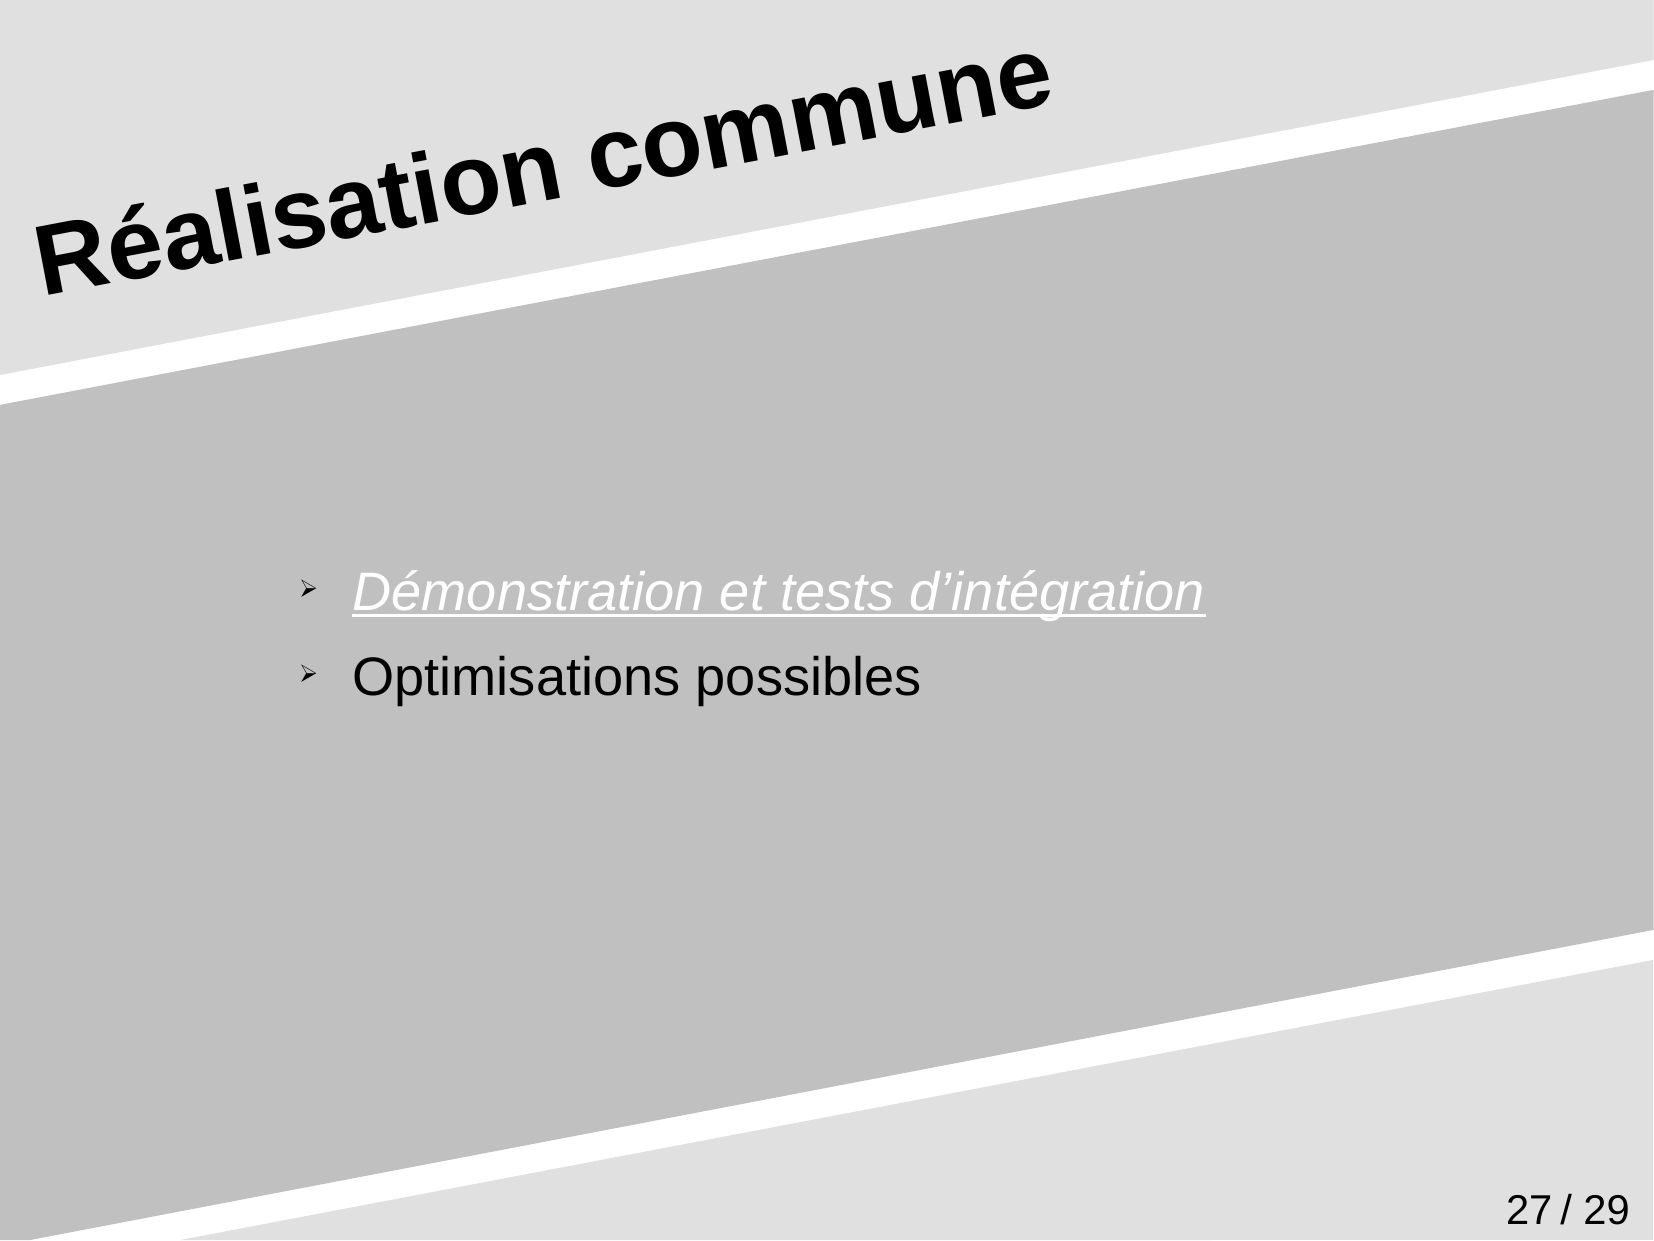

# Réalisation commune
Démonstration et tests d’intégration
Optimisations possibles